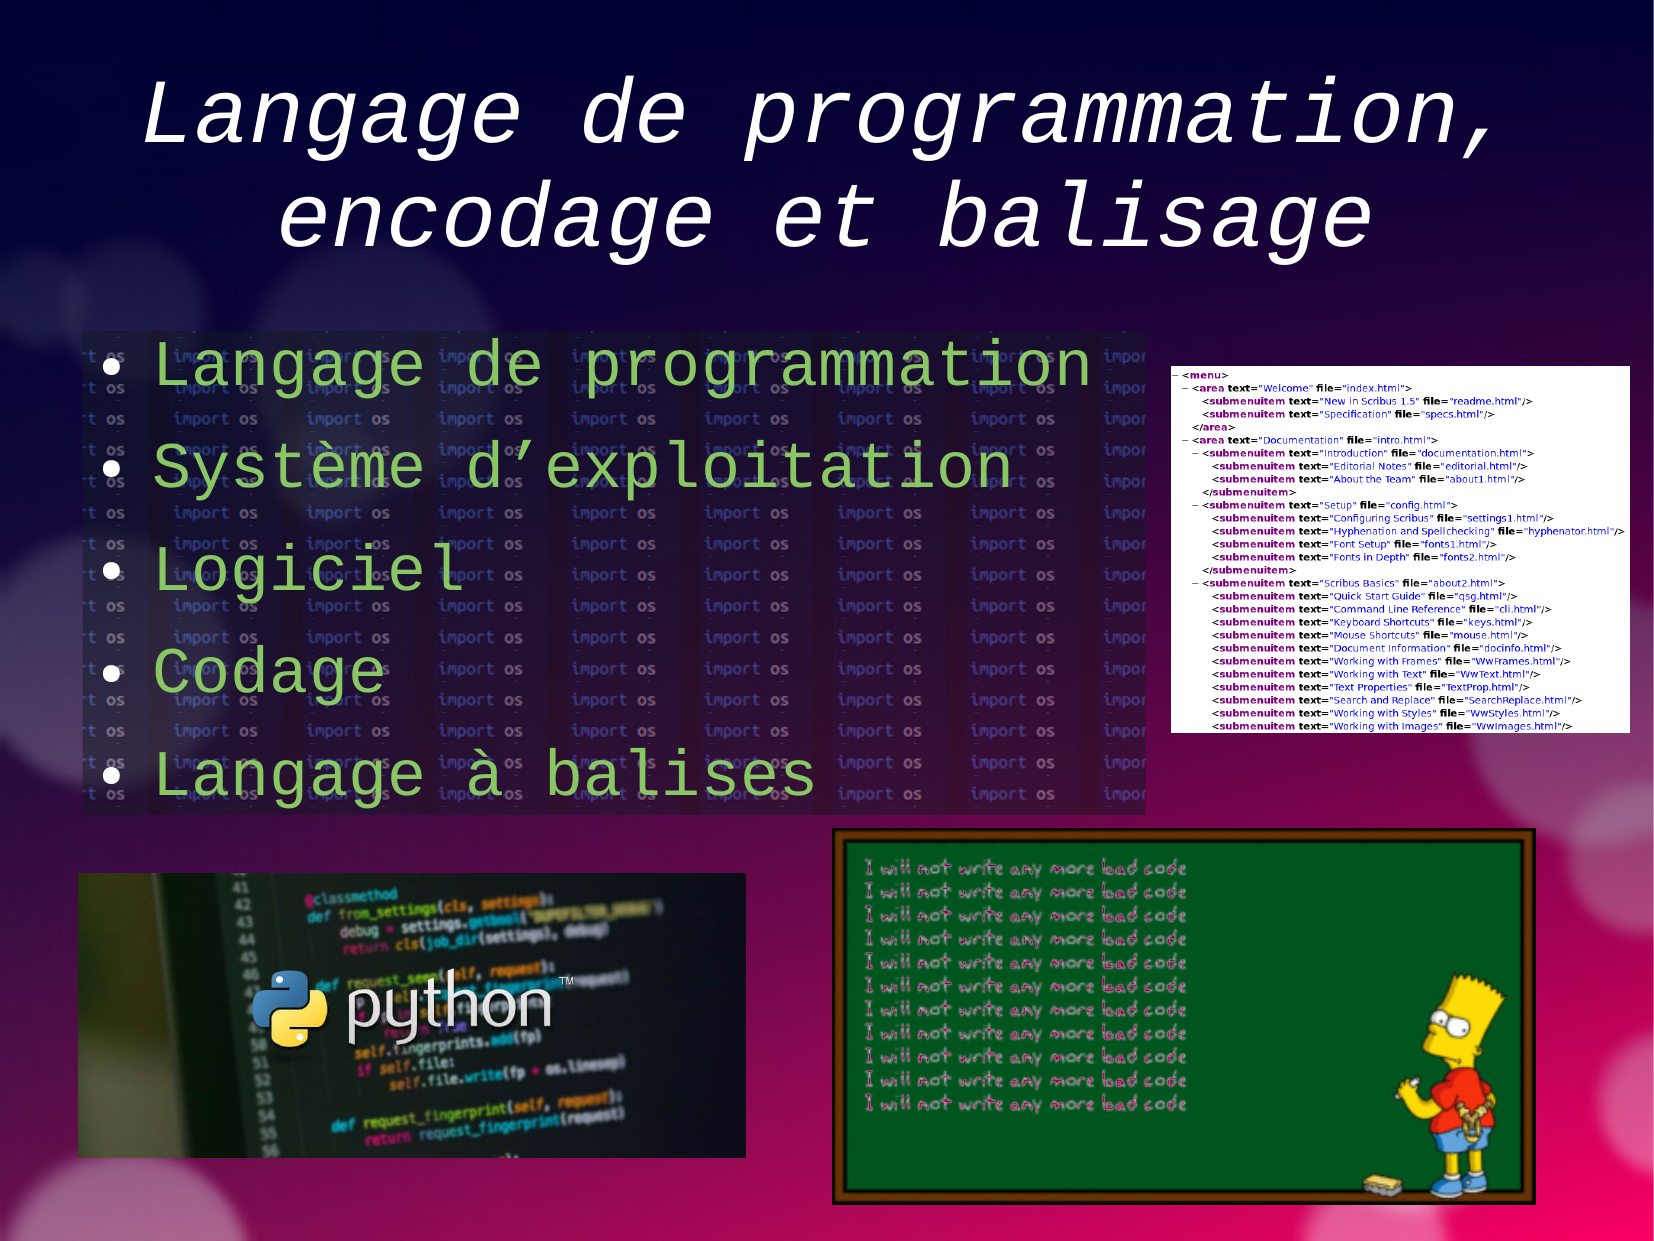

# Langage de programmation, encodage et balisage
Langage de programmation
Système d’exploitation
Logiciel
Codage
Langage à balises